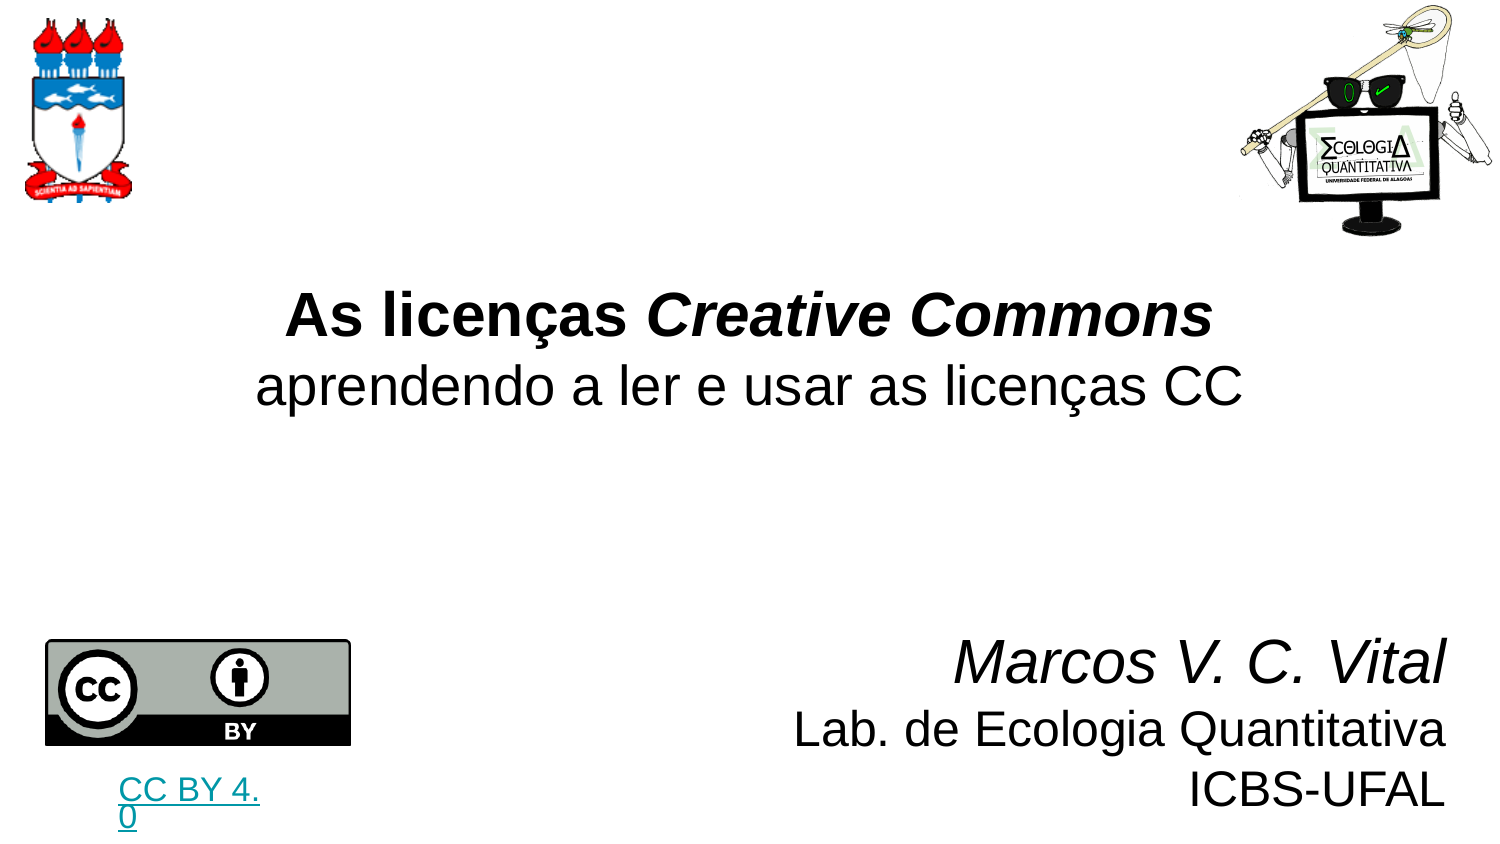

As licenças Creative Commons
aprendendo a ler e usar as licenças CC
Marcos V. C. Vital
Lab. de Ecologia Quantitativa
ICBS-UFAL
# CC BY 4.0